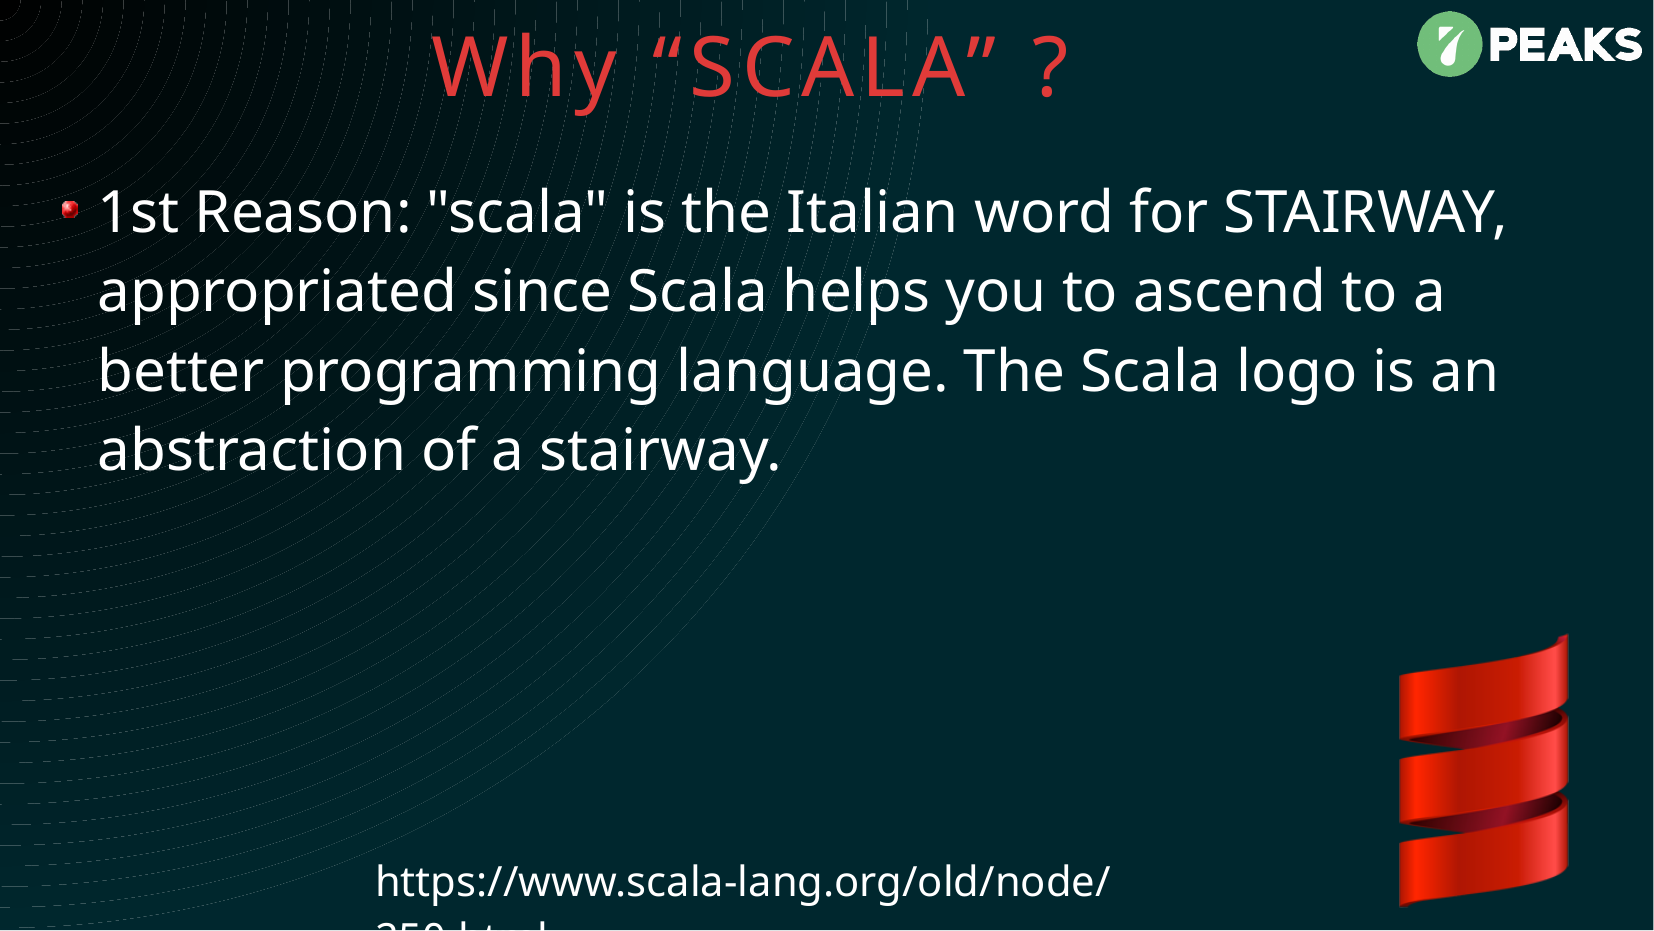

Why “SCALA” ?
1st Reason: "scala" is the Italian word for STAIRWAY, appropriated since Scala helps you to ascend to a better programming language. The Scala logo is an abstraction of a stairway.
https://www.scala-lang.org/old/node/250.html